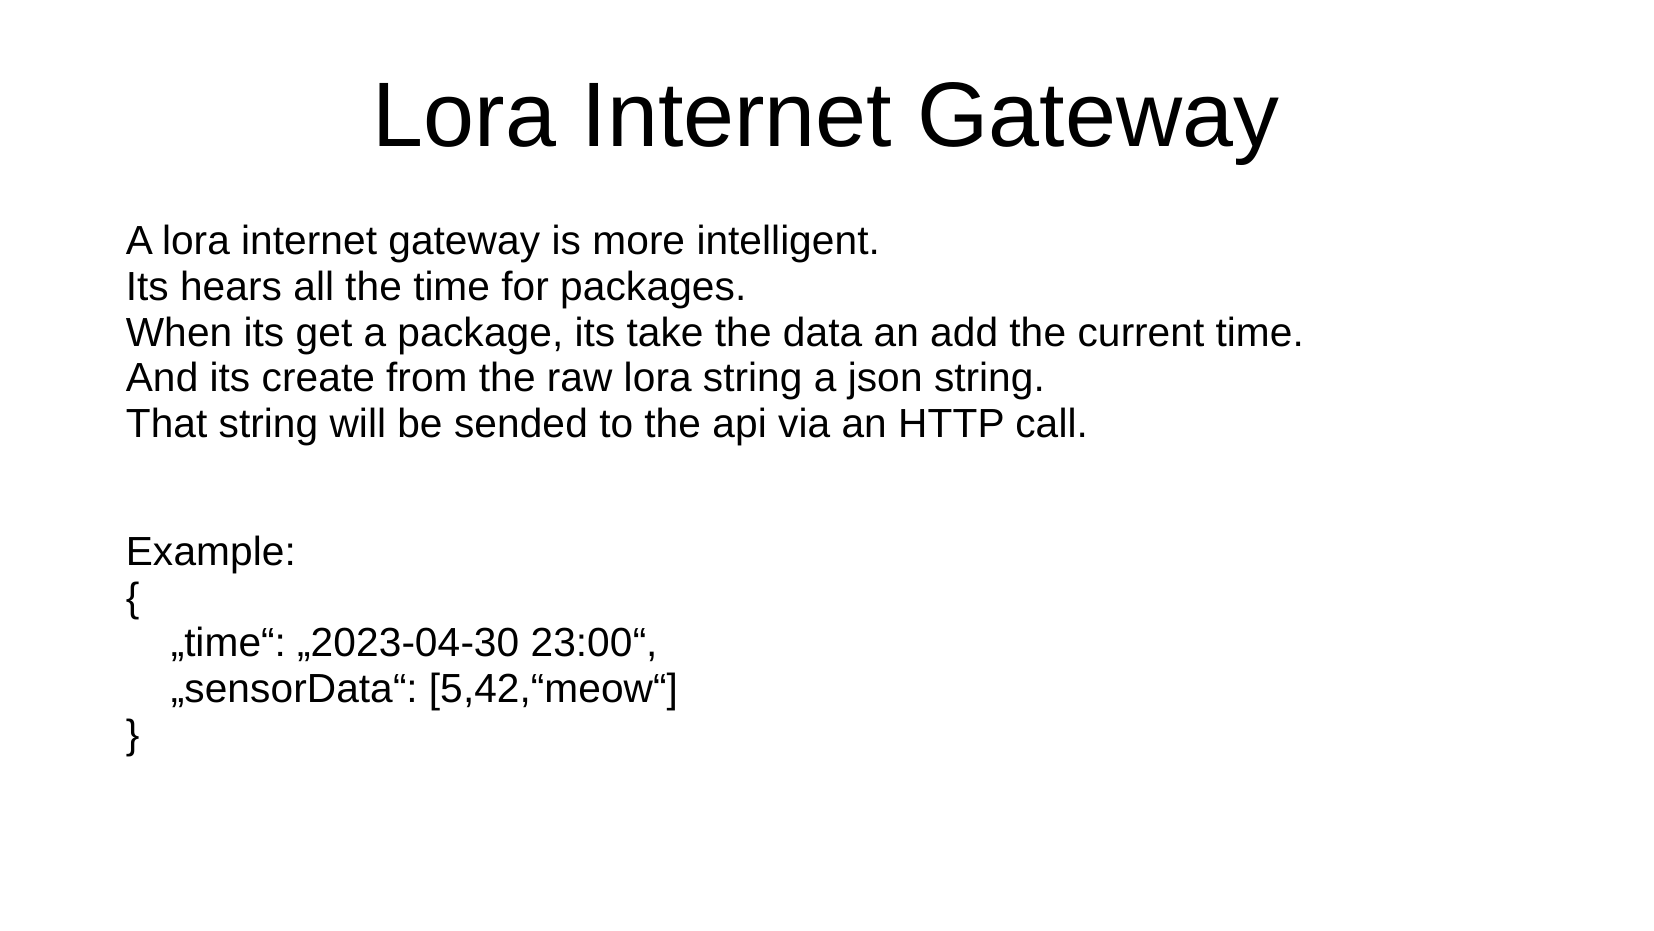

# Lora Internet Gateway
A lora internet gateway is more intelligent.
Its hears all the time for packages.
When its get a package, its take the data an add the current time.
And its create from the raw lora string a json string.
That string will be sended to the api via an HTTP call.
Example:
{
 „time“: „2023-04-30 23:00“,
 „sensorData“: [5,42,“meow“]
}